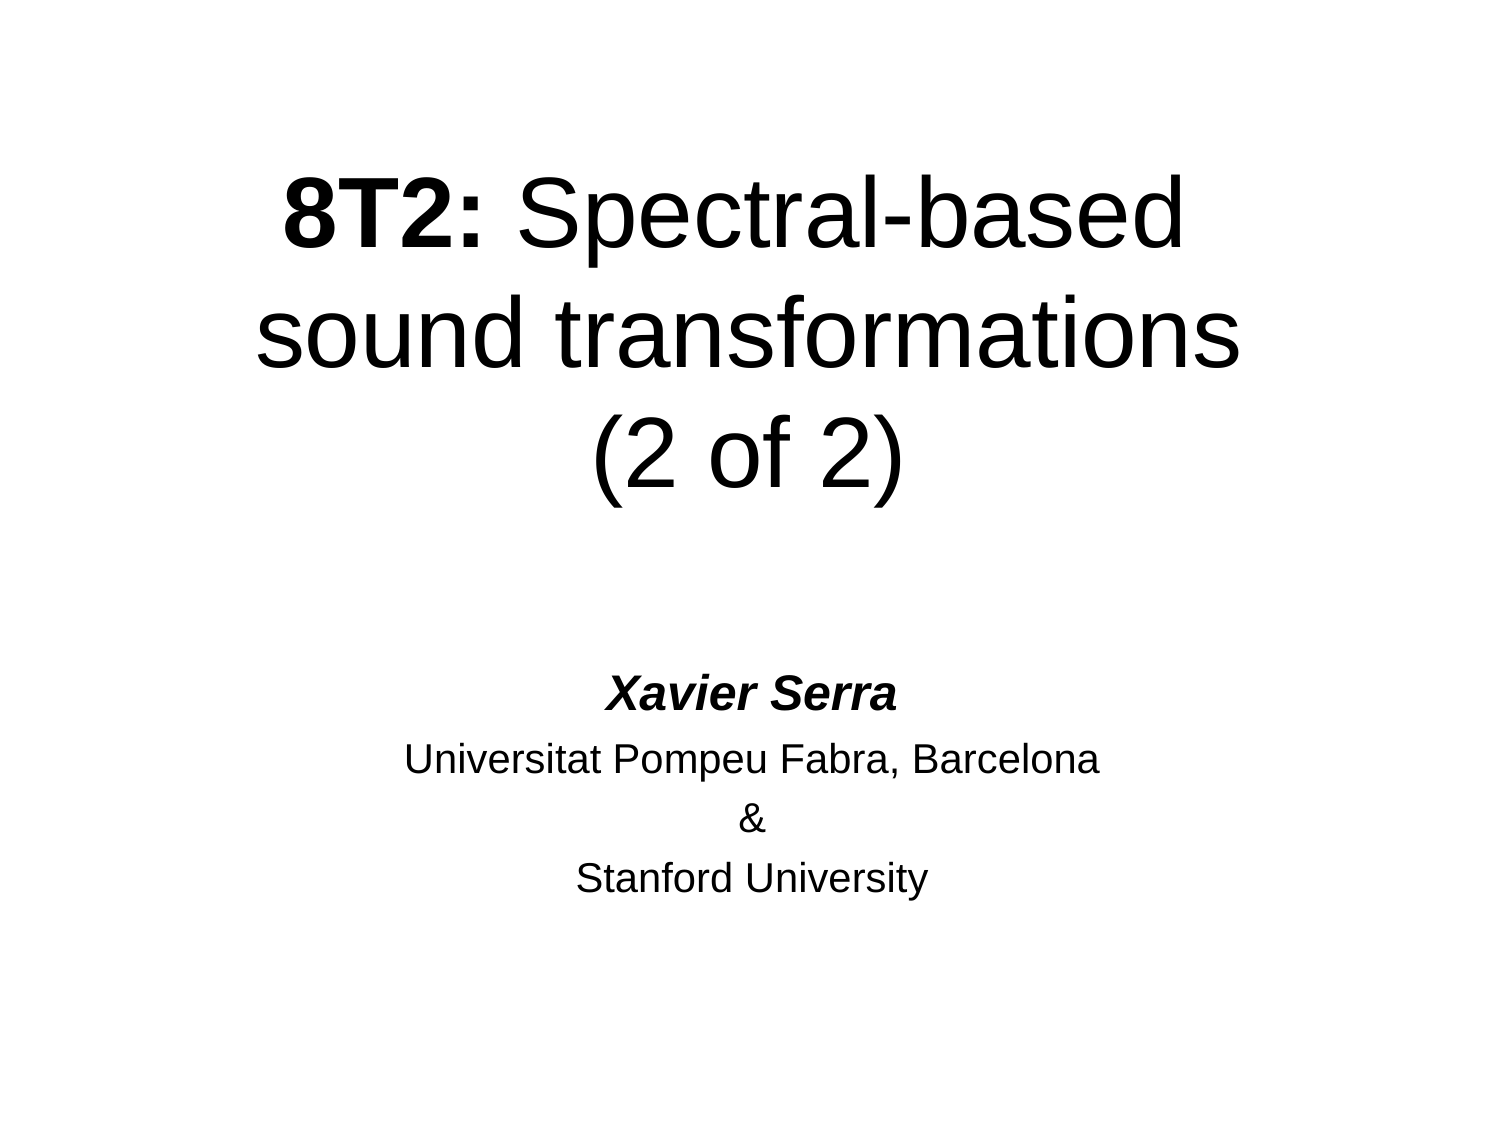

# 8T2: Spectral-based sound transformations (2 of 2)
Xavier Serra
Universitat Pompeu Fabra, Barcelona
&
Stanford University